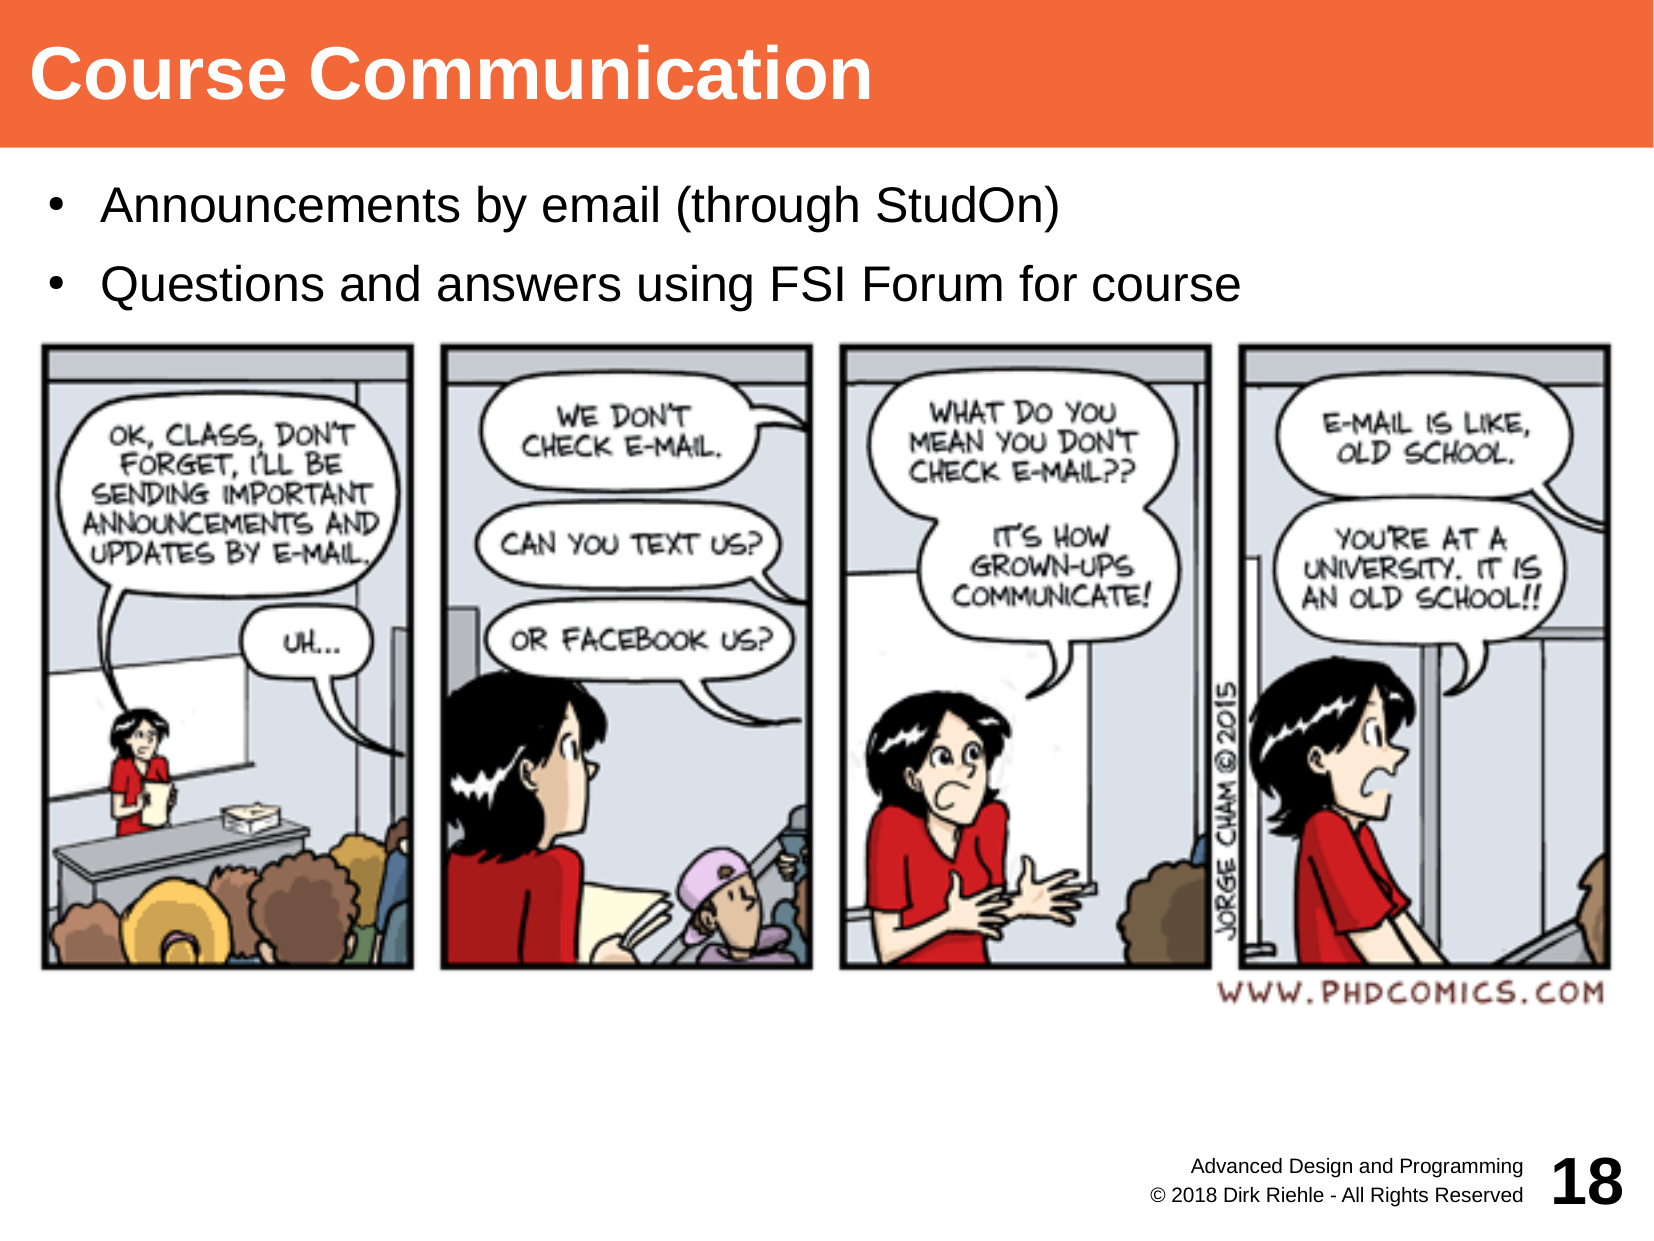

# Course Communication
Announcements by email (through StudOn)
Questions and answers using FSI Forum for course
Advanced Design and Programming
18
© 2018 Dirk Riehle - All Rights Reserved